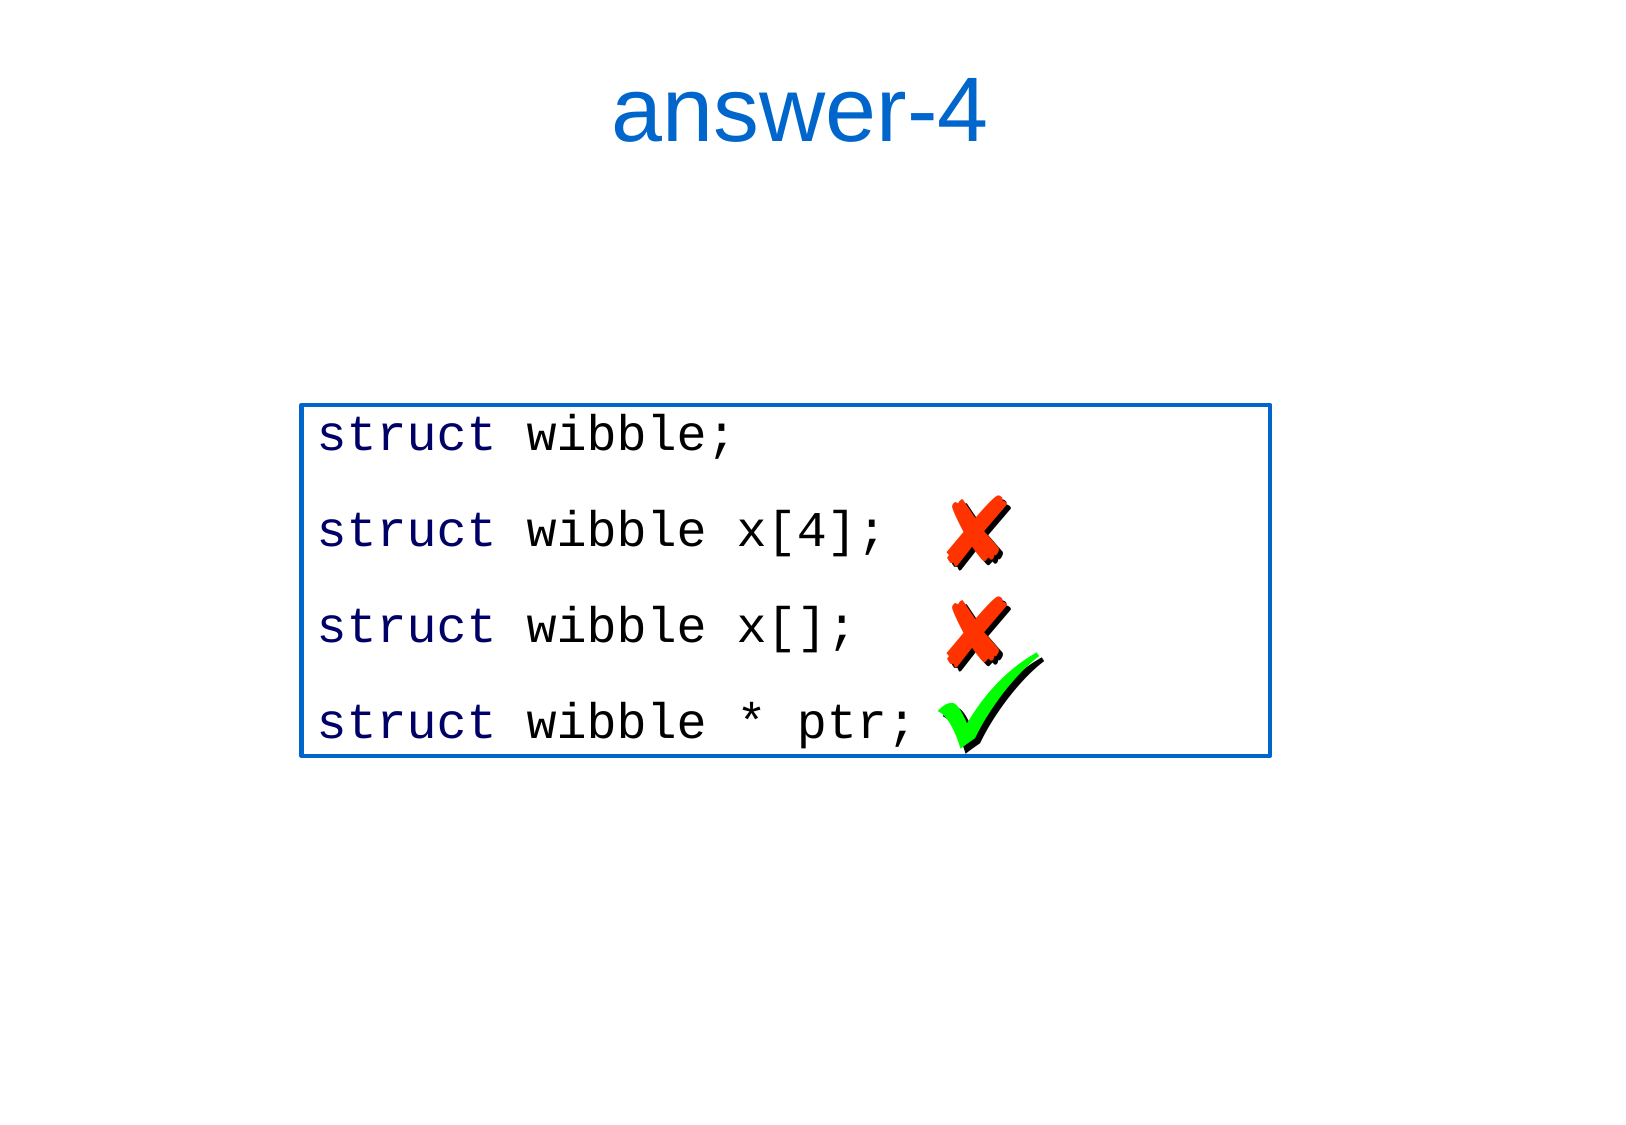

answer-4
#
struct wibble;
struct wibble x[4];
struct wibble x[];
struct wibble * ptr;


